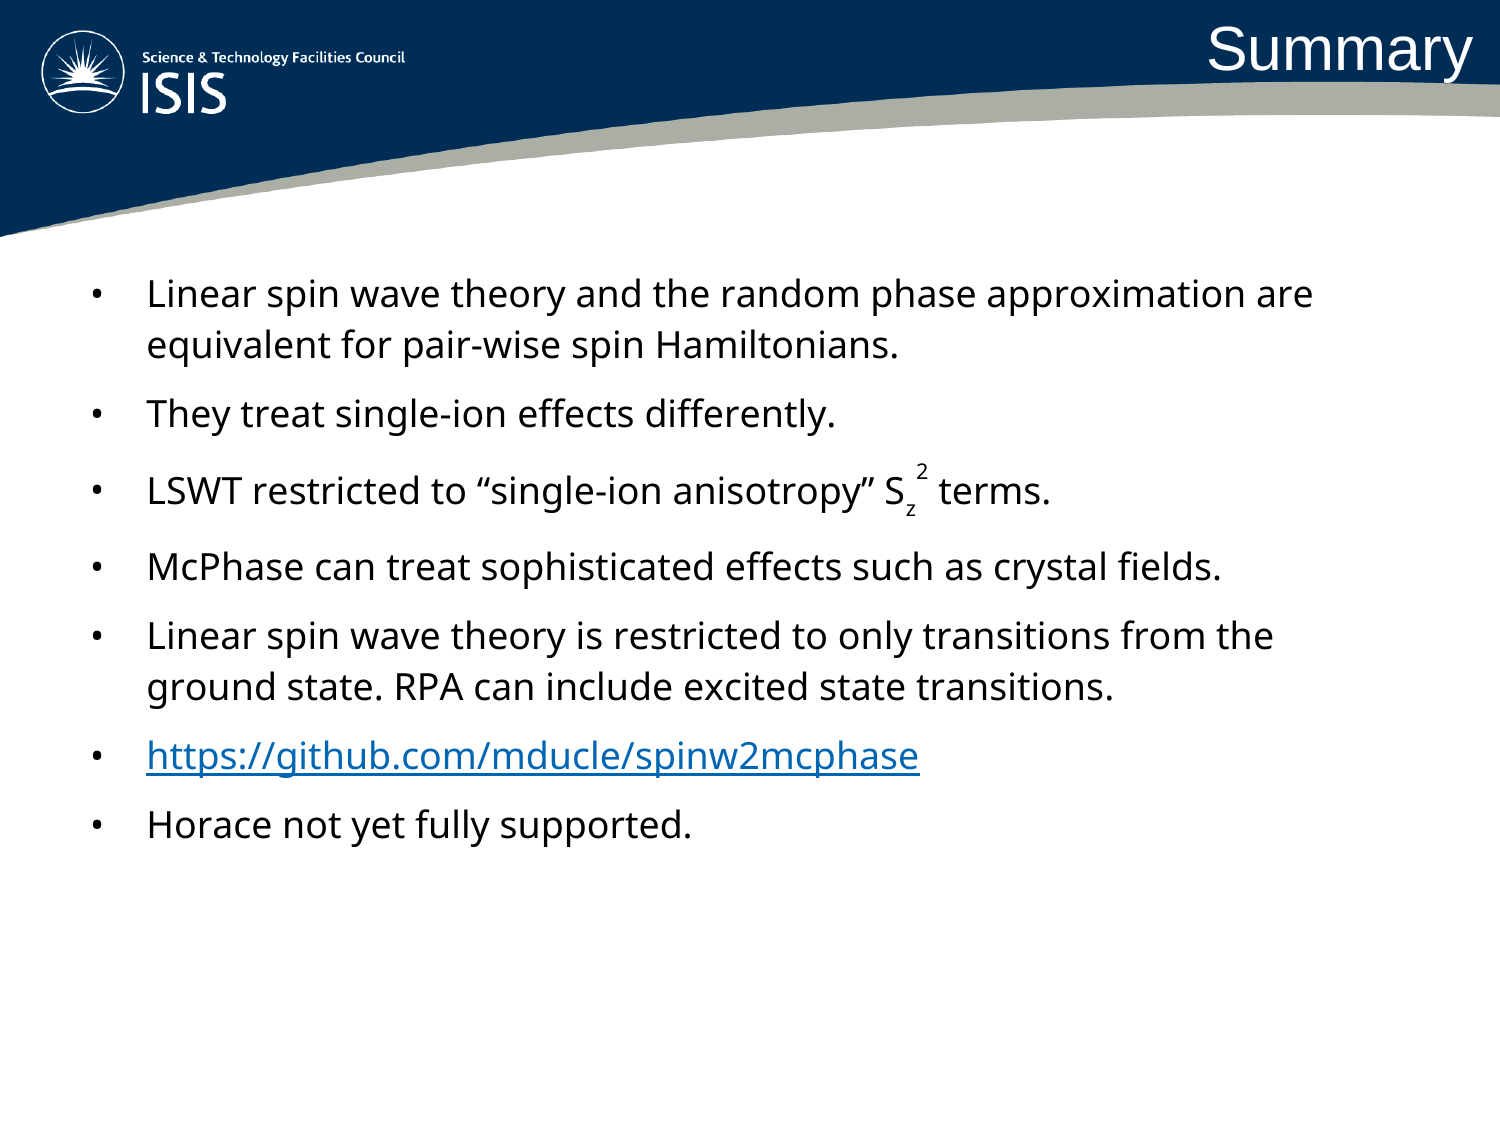

Summary
# Linear spin wave theory and the random phase approximation are equivalent for pair-wise spin Hamiltonians.
They treat single-ion effects differently.
LSWT restricted to “single-ion anisotropy” Sz2 terms.
McPhase can treat sophisticated effects such as crystal fields.
Linear spin wave theory is restricted to only transitions from the ground state. RPA can include excited state transitions.
https://github.com/mducle/spinw2mcphase
Horace not yet fully supported.